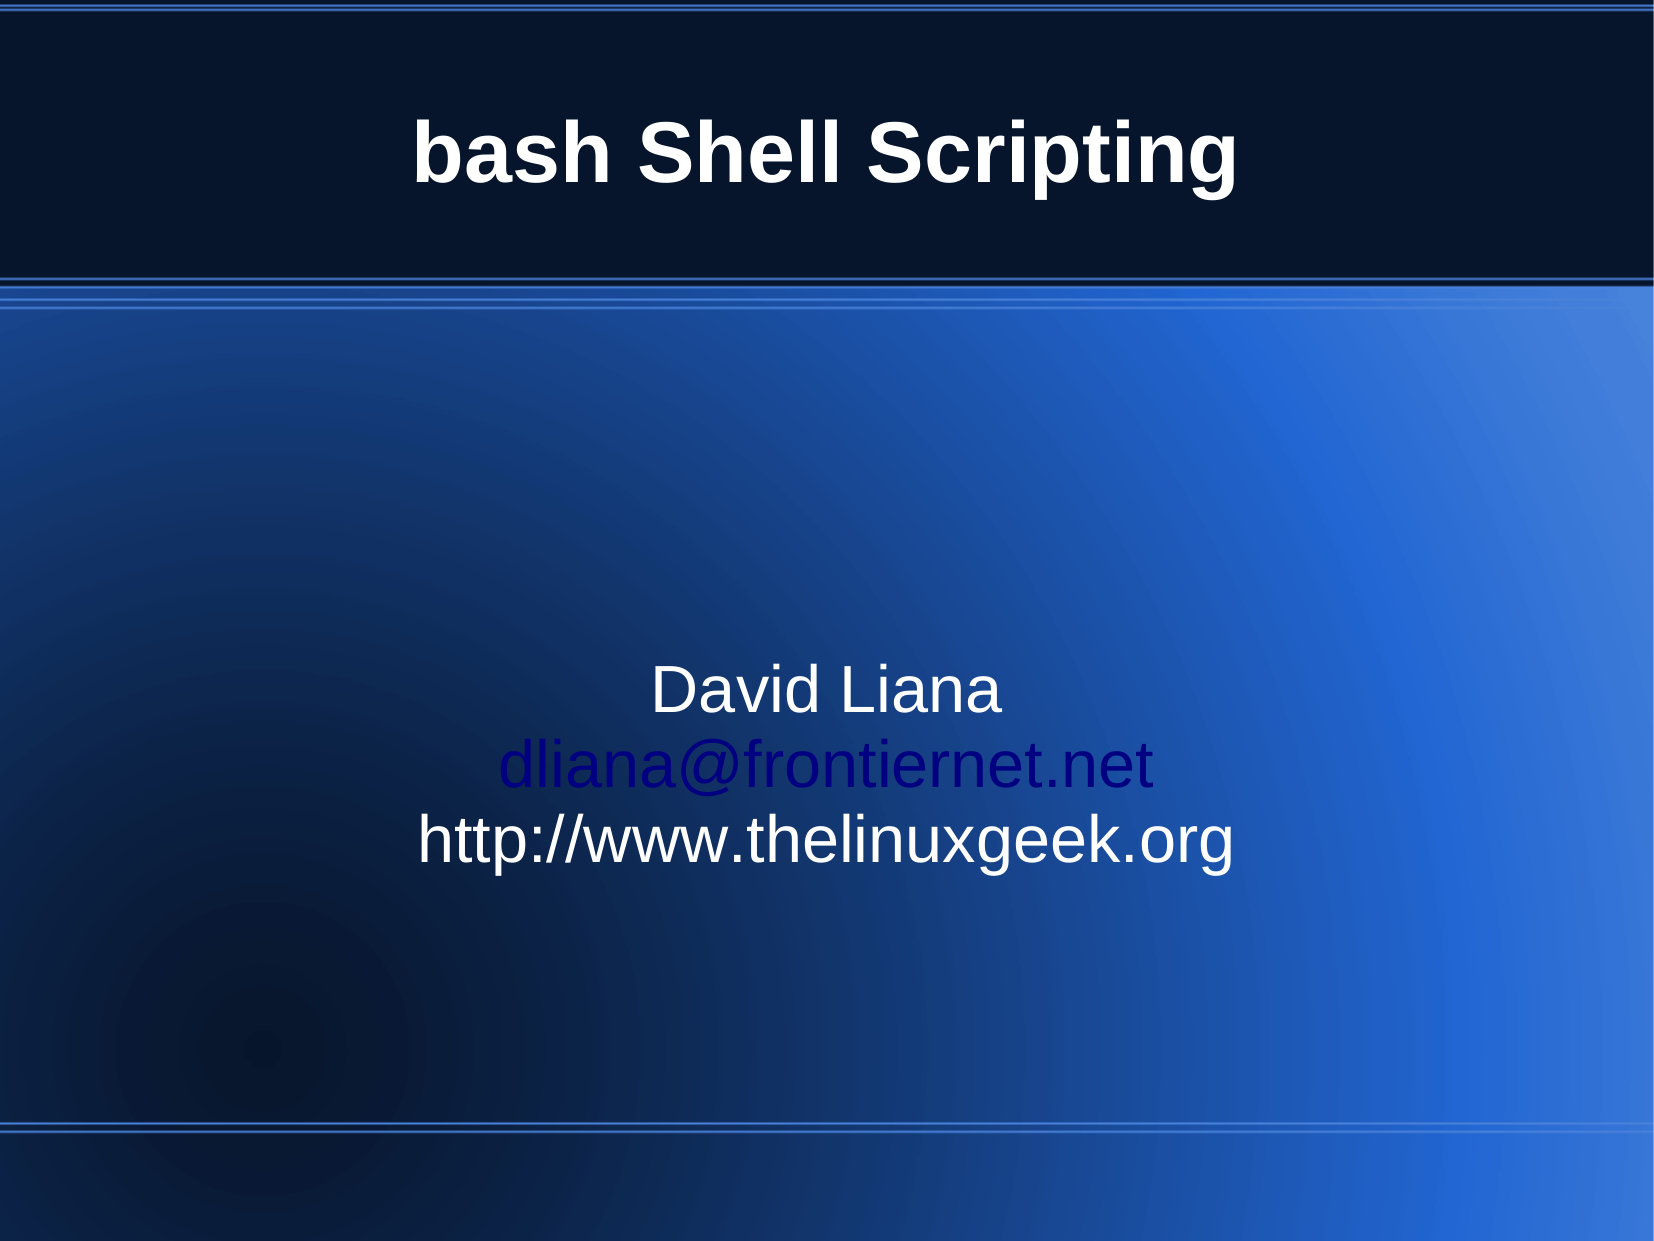

# bash Shell Scripting
David Liana
dliana@frontiernet.net
http://www.thelinuxgeek.org